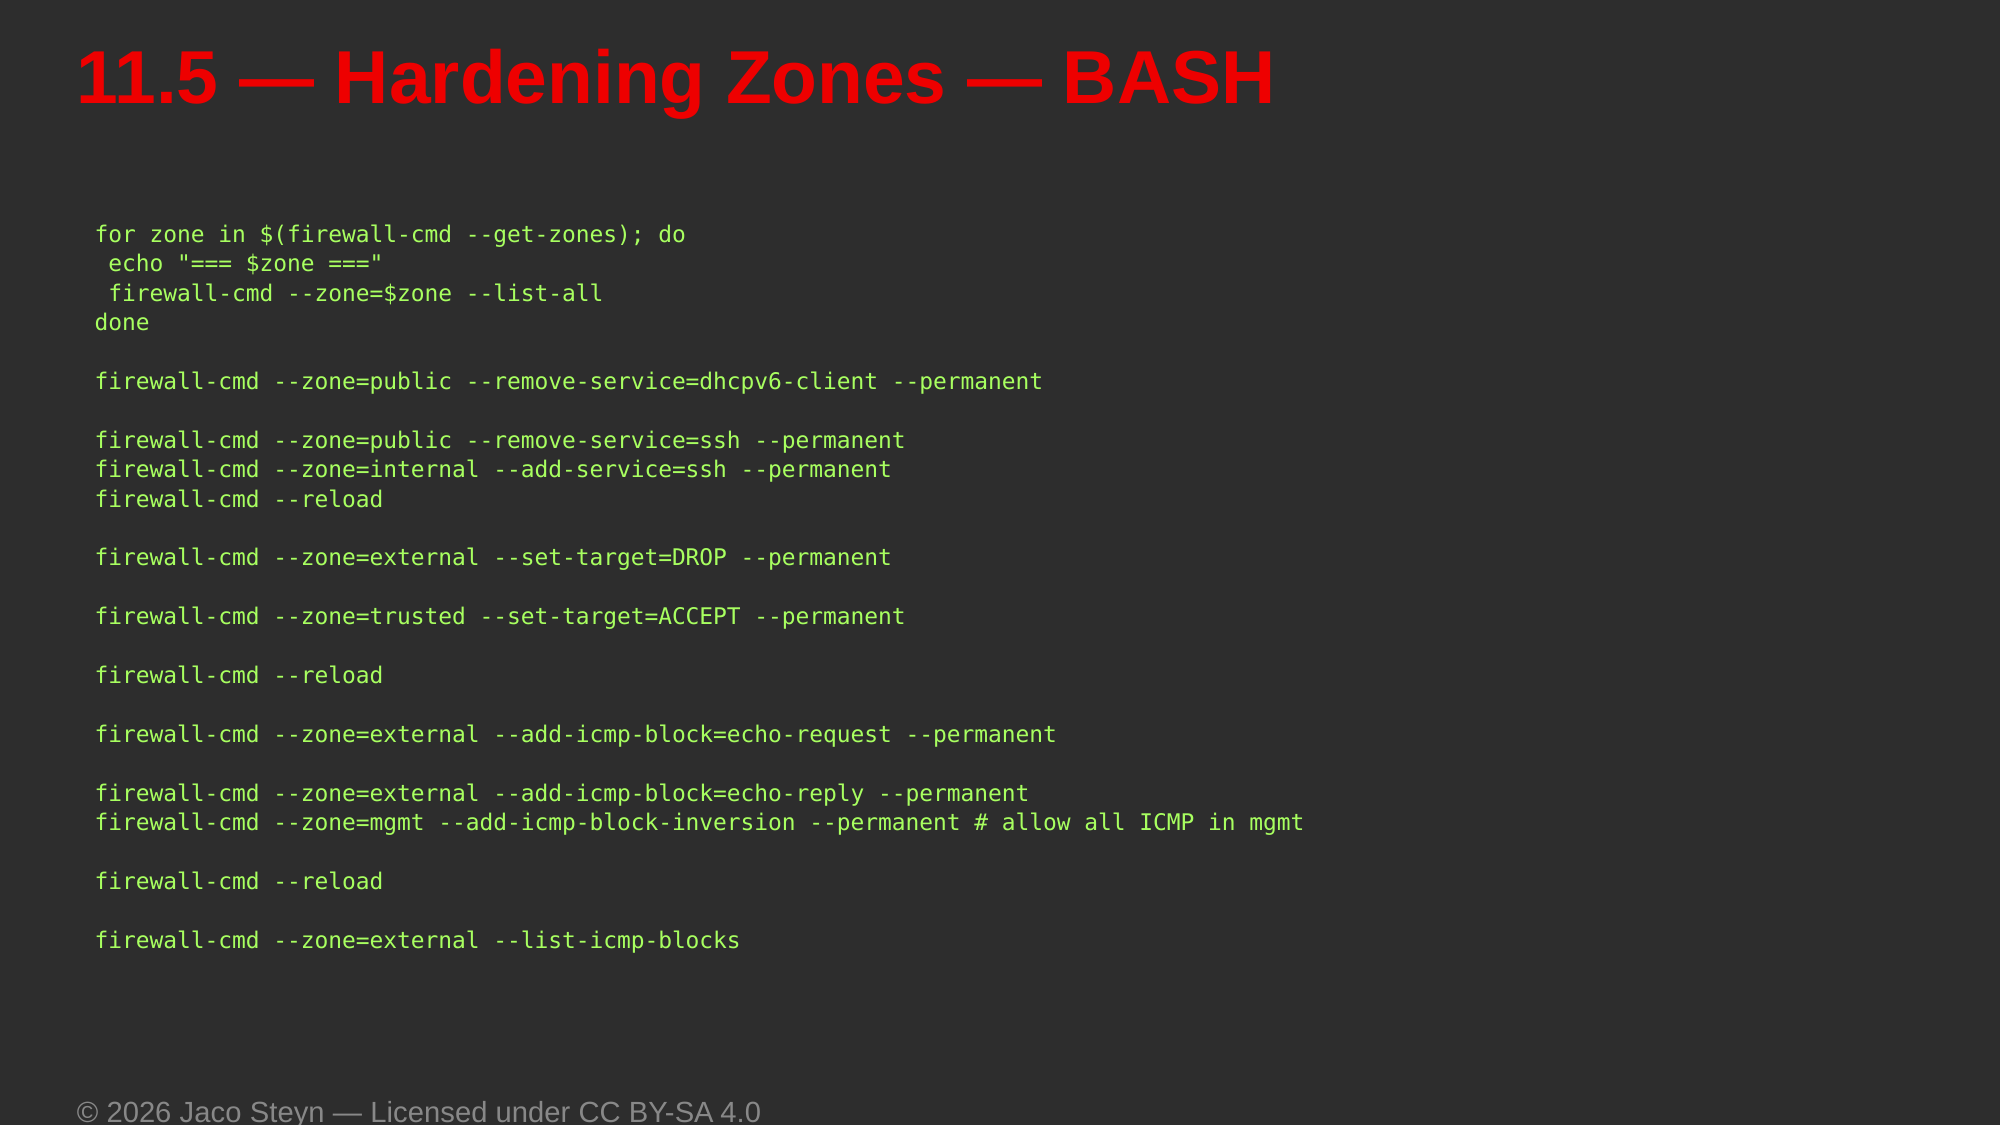

11.5 — Hardening Zones — BASH
for zone in $(firewall-cmd --get-zones); do
 echo "=== $zone ==="
 firewall-cmd --zone=$zone --list-all
done
firewall-cmd --zone=public --remove-service=dhcpv6-client --permanent
firewall-cmd --zone=public --remove-service=ssh --permanent
firewall-cmd --zone=internal --add-service=ssh --permanent
firewall-cmd --reload
firewall-cmd --zone=external --set-target=DROP --permanent
firewall-cmd --zone=trusted --set-target=ACCEPT --permanent
firewall-cmd --reload
firewall-cmd --zone=external --add-icmp-block=echo-request --permanent
firewall-cmd --zone=external --add-icmp-block=echo-reply --permanent
firewall-cmd --zone=mgmt --add-icmp-block-inversion --permanent # allow all ICMP in mgmt
firewall-cmd --reload
firewall-cmd --zone=external --list-icmp-blocks
© 2026 Jaco Steyn — Licensed under CC BY-SA 4.0